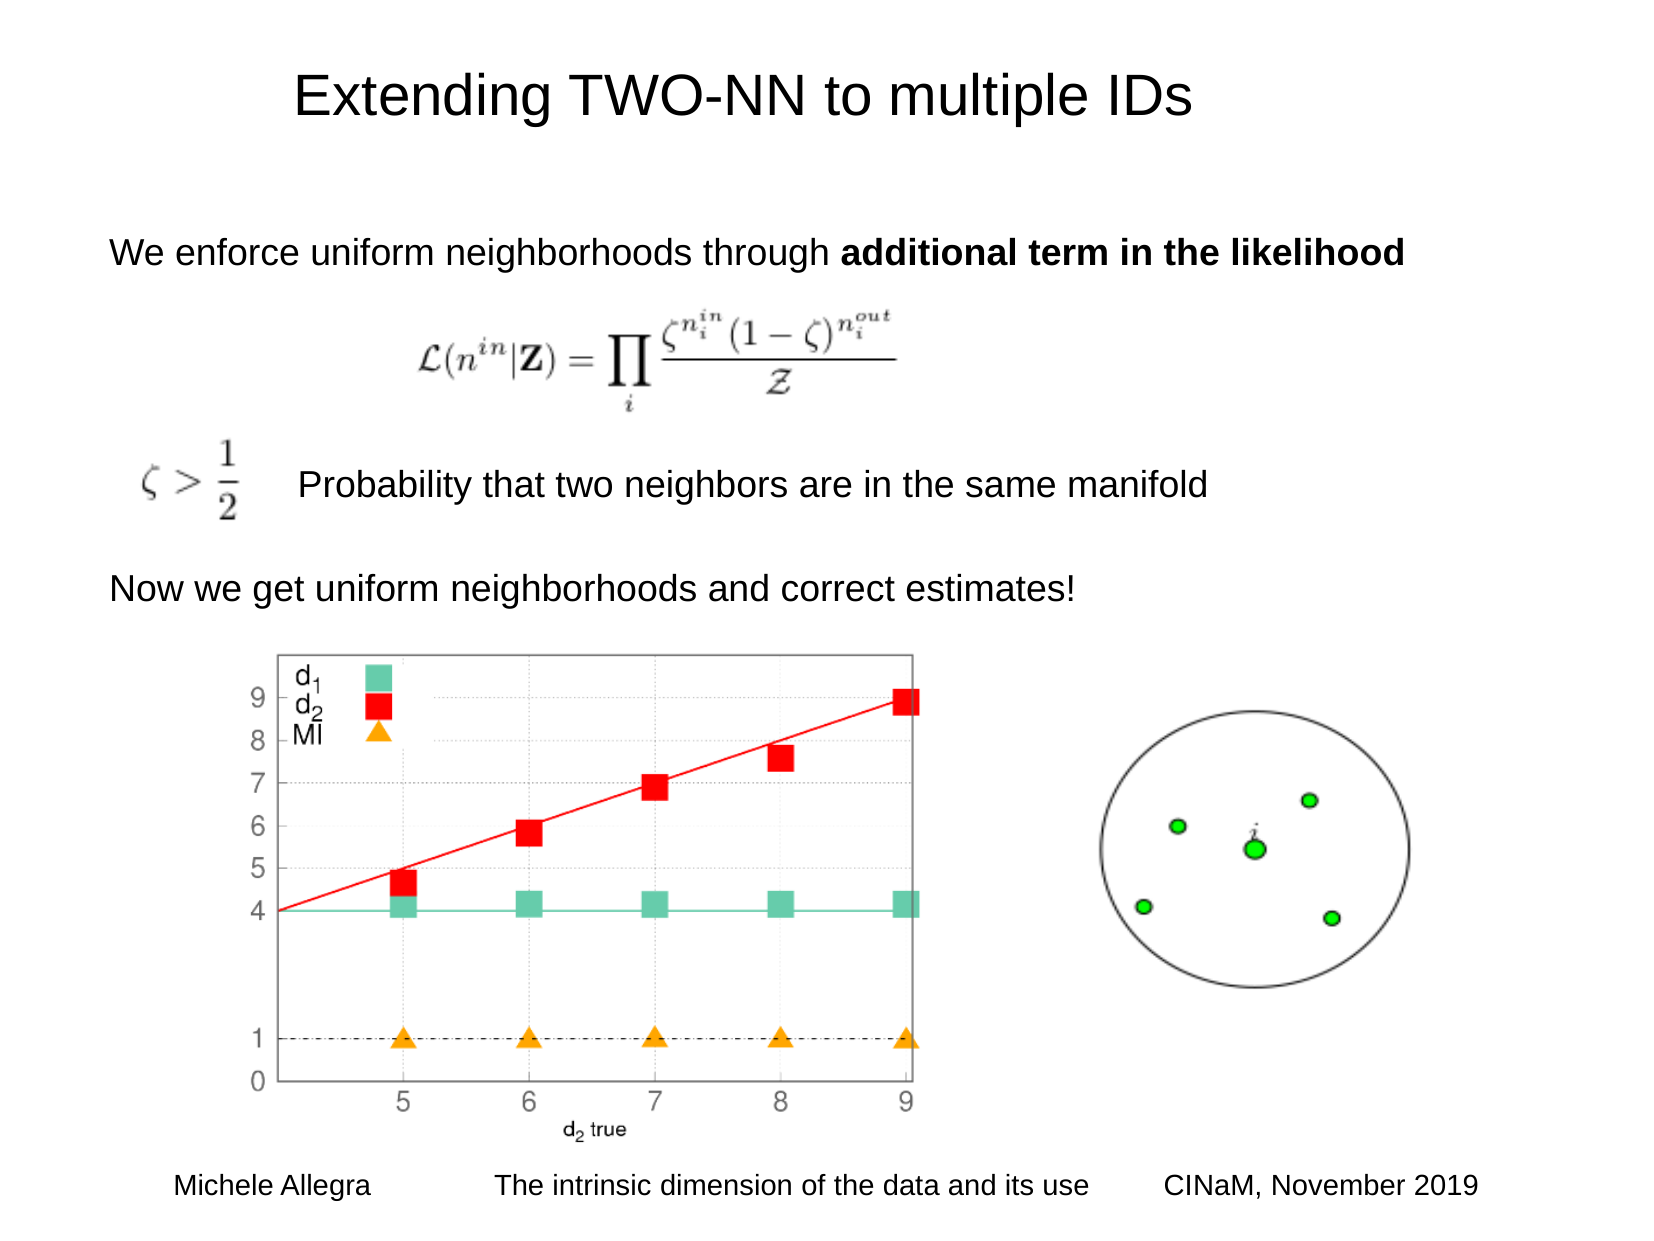

# Extending TWO-NN to multiple IDs
We enforce uniform neighborhoods through additional term in the likelihood
Now we get uniform neighborhoods and correct estimates!
 Probability that two neighbors are in the same manifold
Michele Allegra The intrinsic dimension of the data and its use CINaM, November 2019